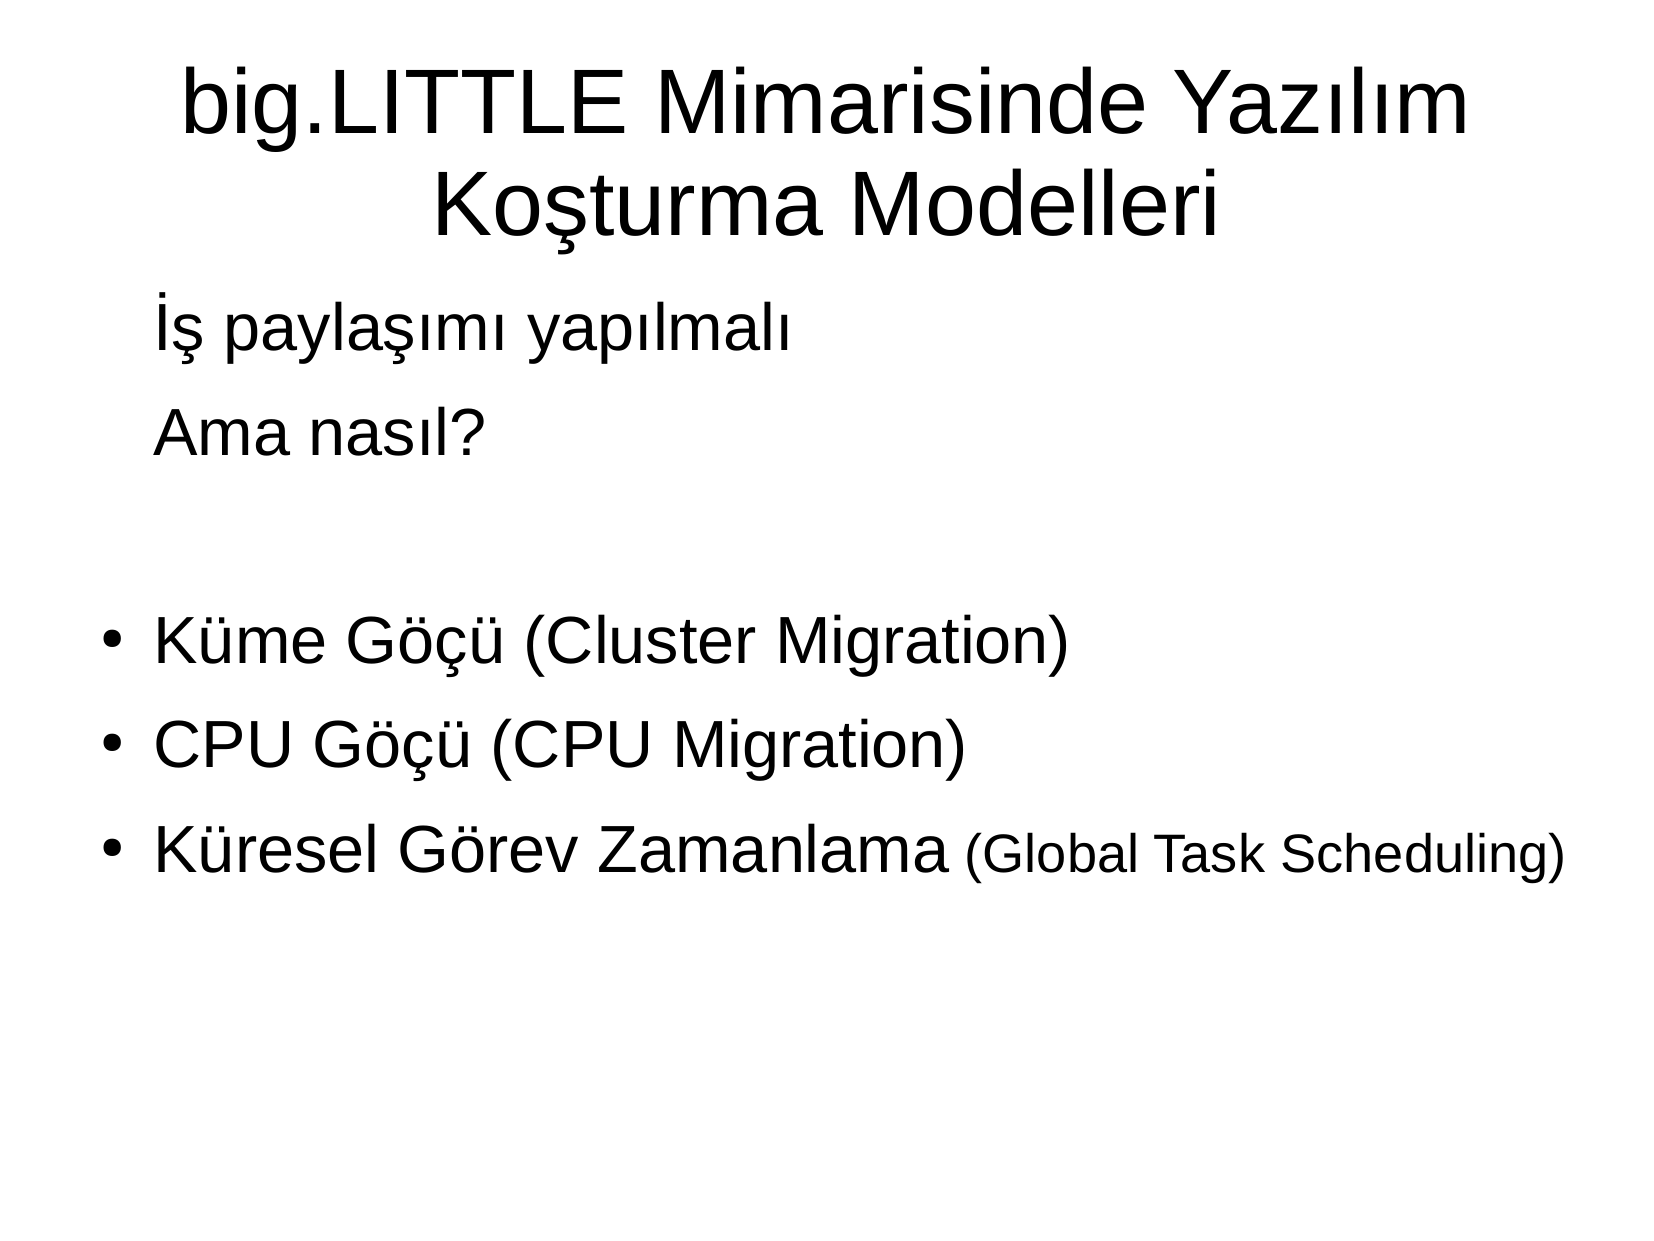

# big.LITTLE Mimarisinde Yazılım Koşturma Modelleri
İş paylaşımı yapılmalı
Ama nasıl?
Küme Göçü (Cluster Migration)
CPU Göçü (CPU Migration)
Küresel Görev Zamanlama (Global Task Scheduling)